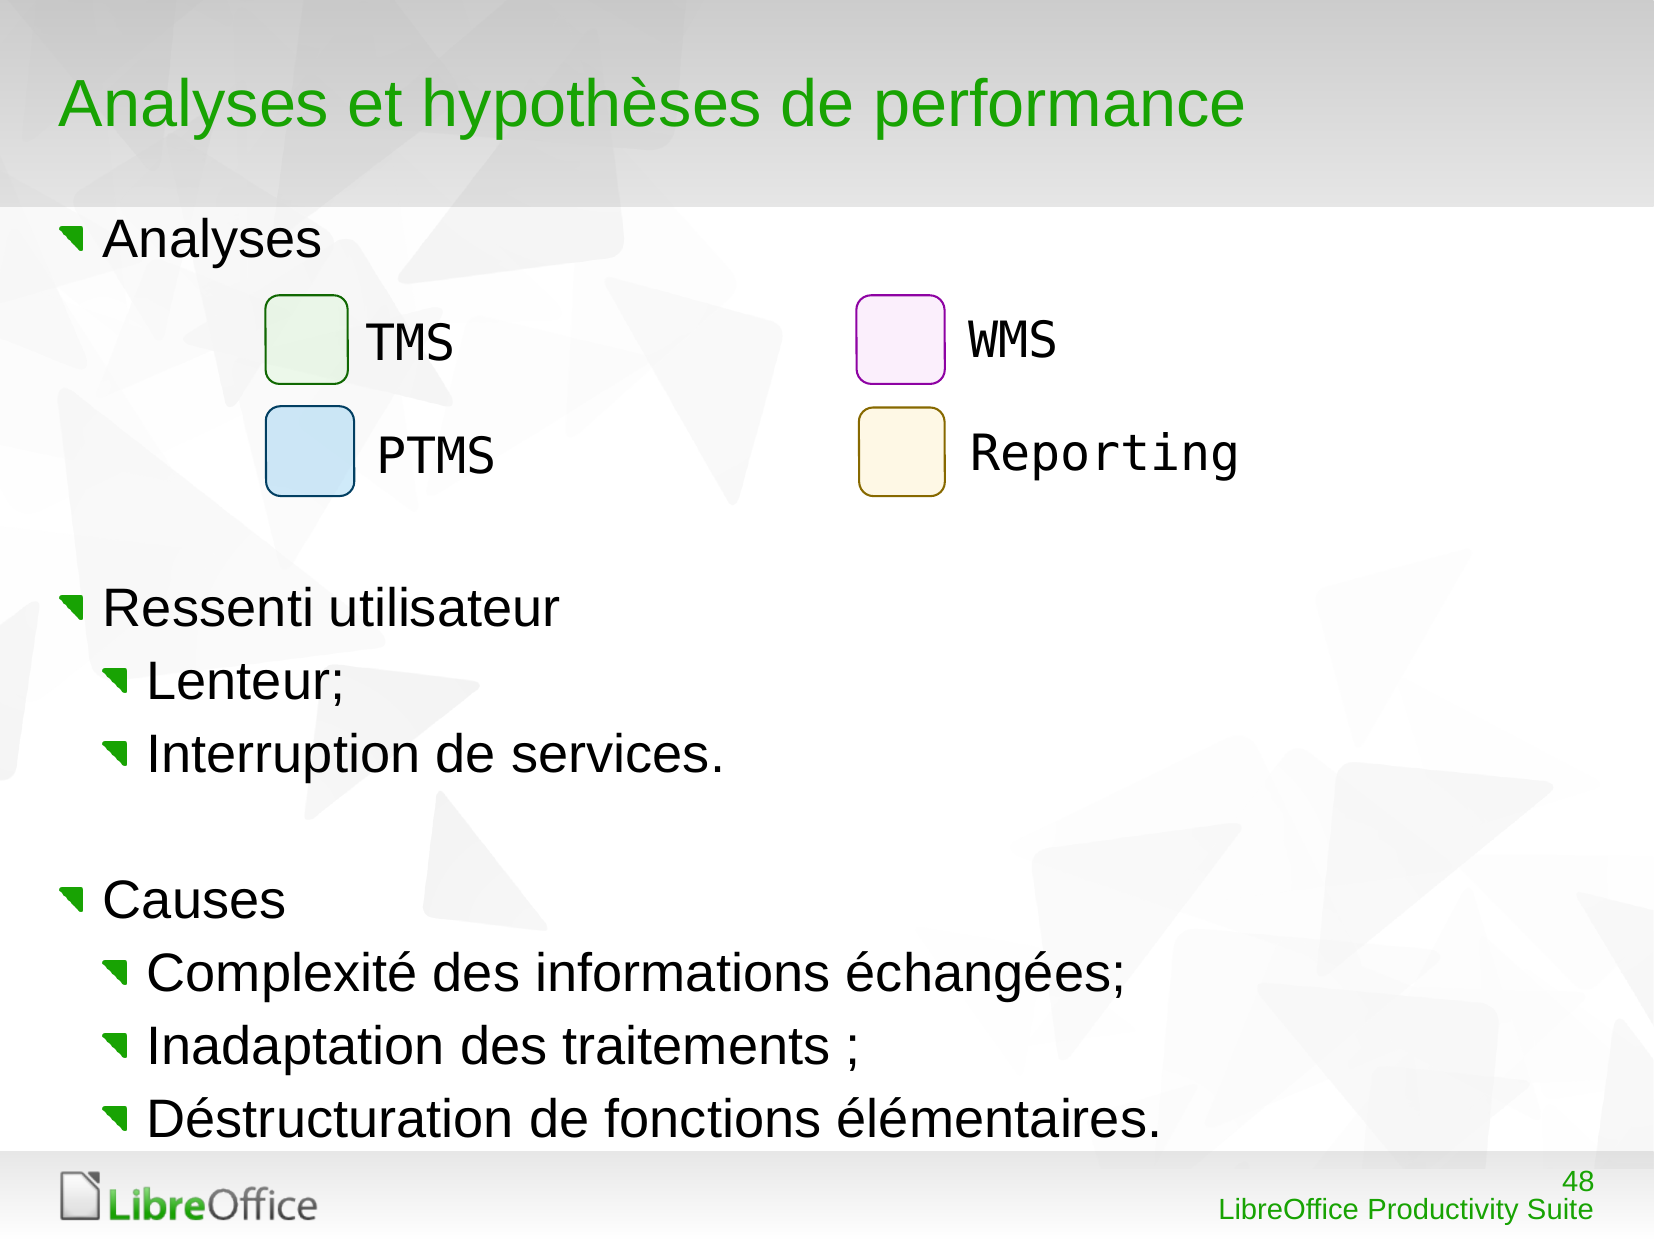

# Analyses et hypothèses de performance
Analyses
Ressenti utilisateur
Lenteur;
Interruption de services.
Causes
Complexité des informations échangées;
Inadaptation des traitements ;
Déstructuration de fonctions élémentaires.
WMS
TMS
PTMS
Reporting
48
LibreOffice Productivity Suite